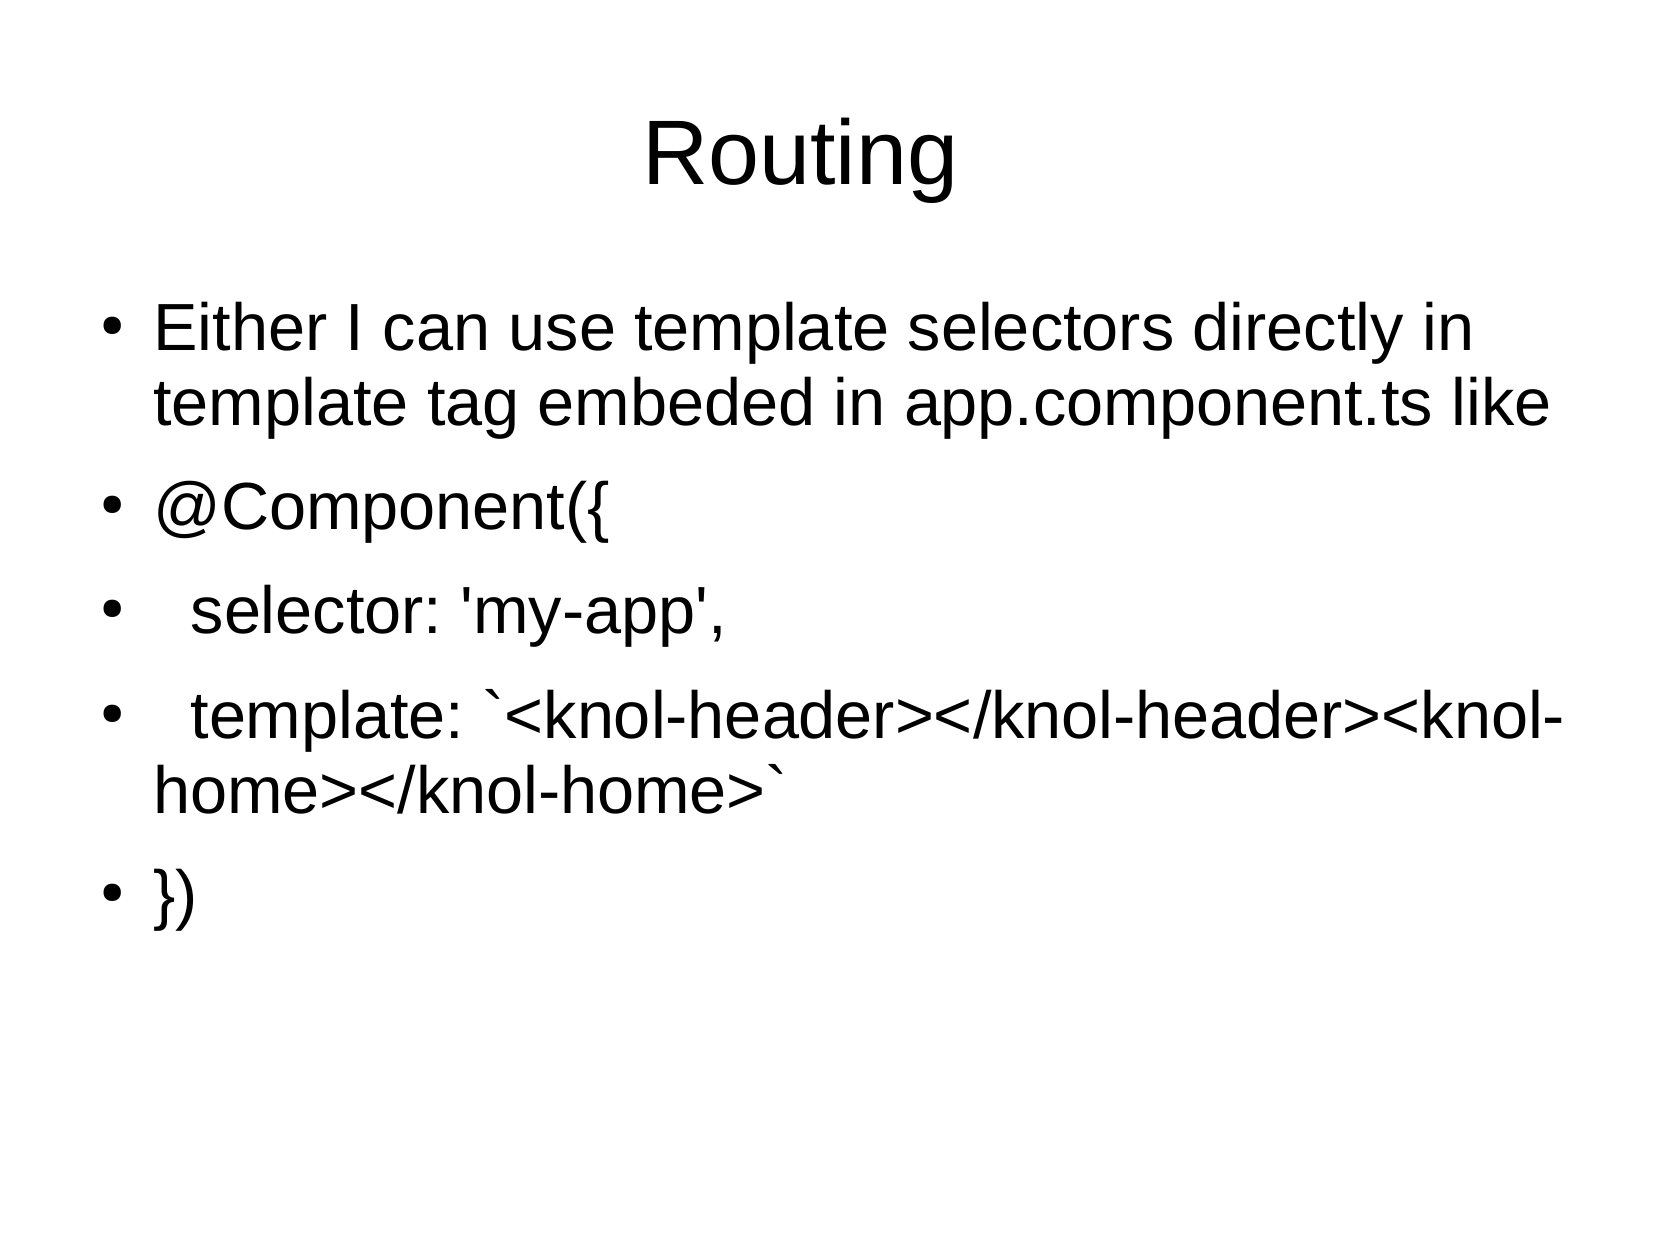

# Routing
Either I can use template selectors directly in template tag embeded in app.component.ts like
@Component({
 selector: 'my-app',
 template: `<knol-header></knol-header><knol-home></knol-home>`
})